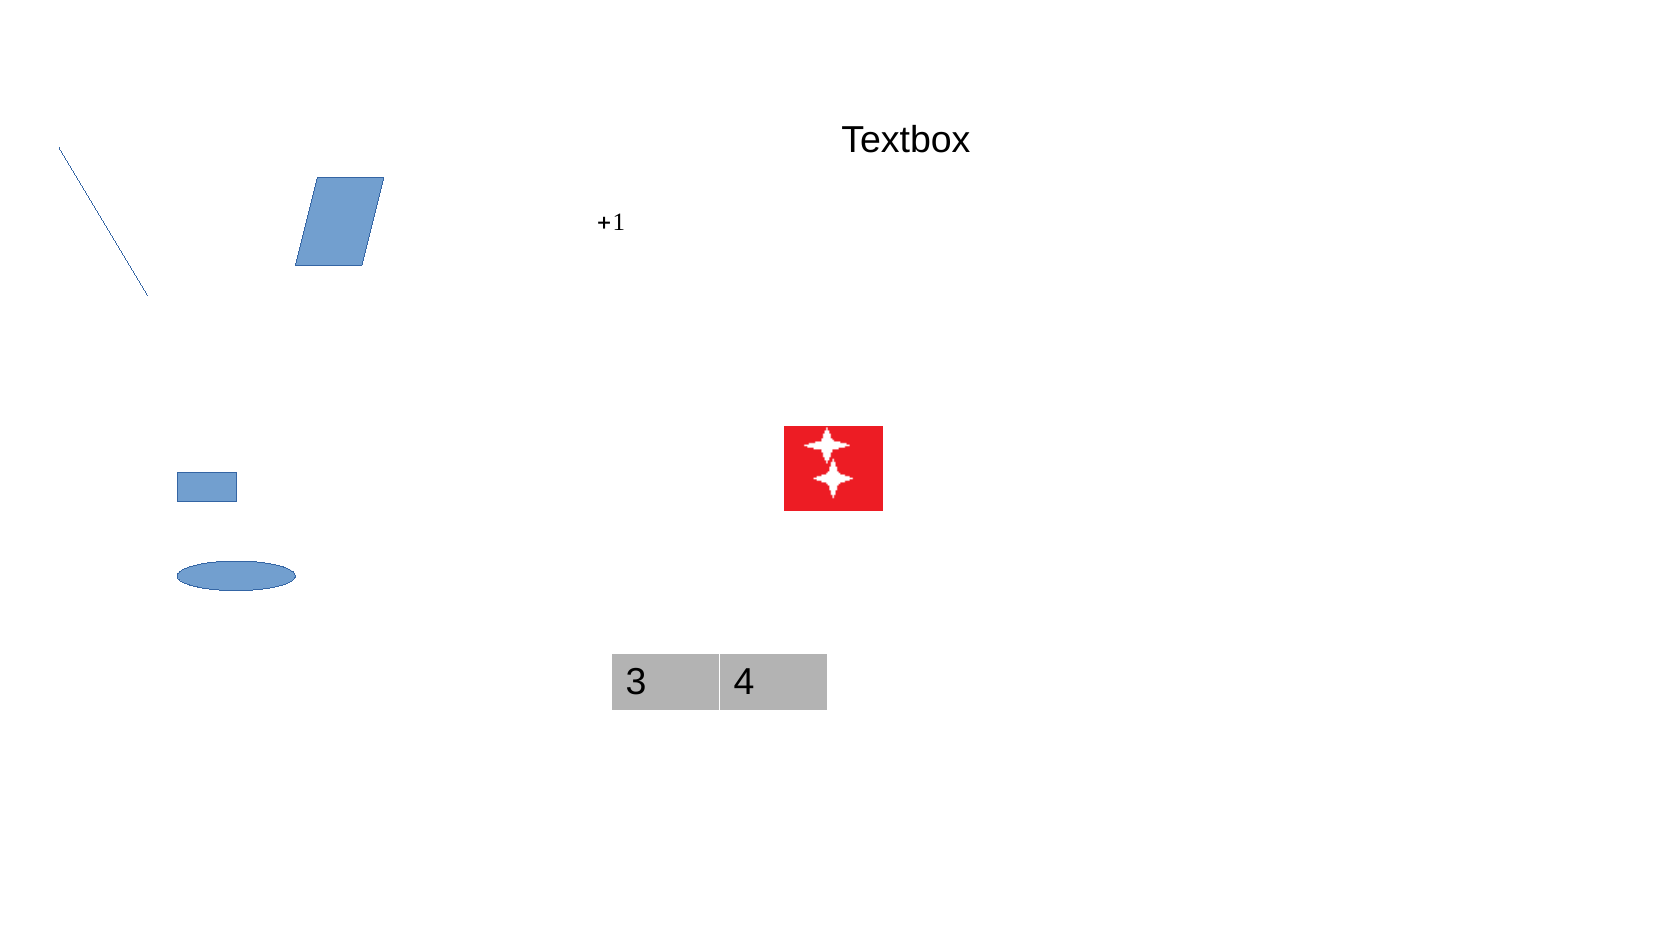

Textbox
| 3 | 4 |
| --- | --- |